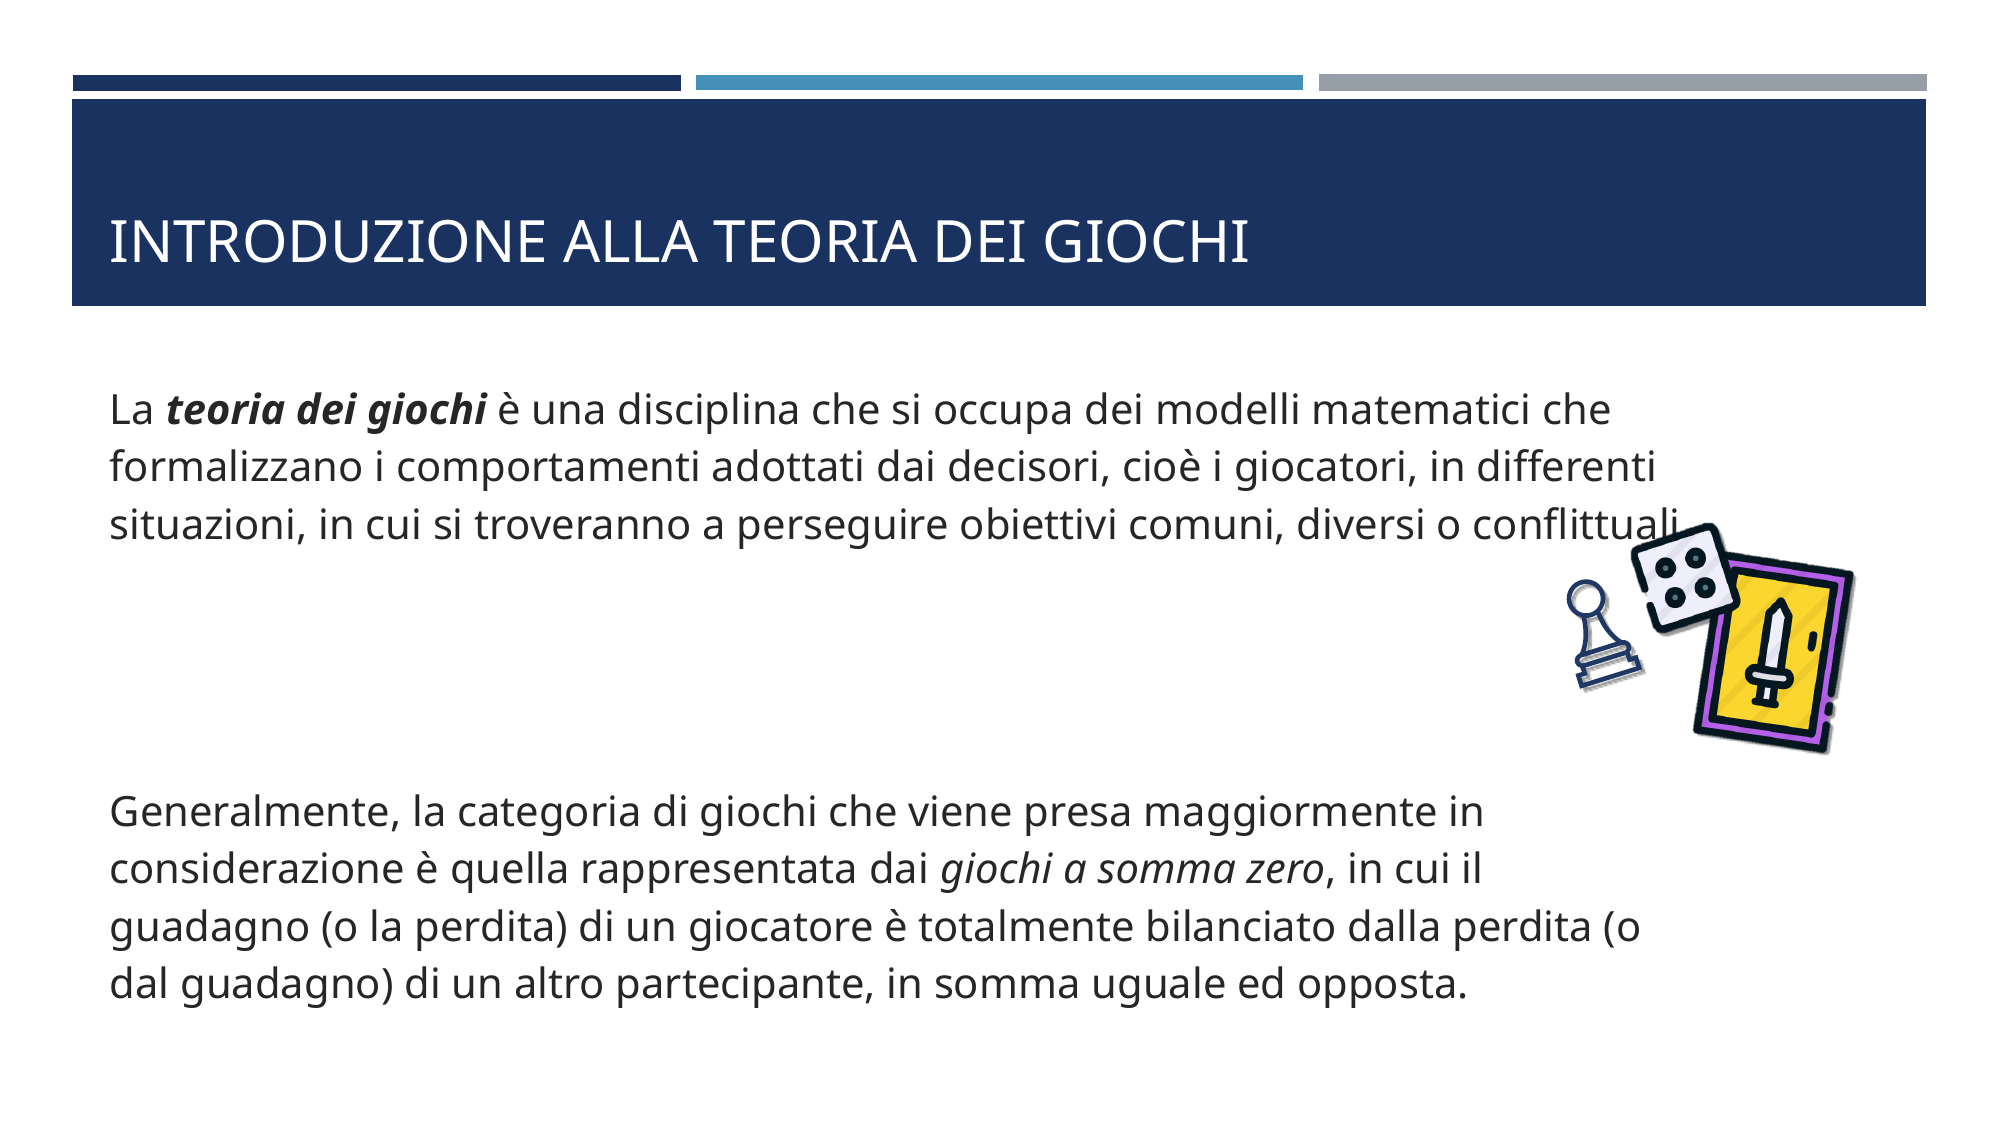

# Introduzione alla teoria dei giochi
La teoria dei giochi è una disciplina che si occupa dei modelli matematici che formalizzano i comportamenti adottati dai decisori, cioè i giocatori, in differenti situazioni, in cui si troveranno a perseguire obiettivi comuni, diversi o conflittuali.
Generalmente, la categoria di giochi che viene presa maggiormente in considerazione è quella rappresentata dai giochi a somma zero, in cui il guadagno (o la perdita) di un giocatore è totalmente bilanciato dalla perdita (o dal guadagno) di un altro partecipante, in somma uguale ed opposta.